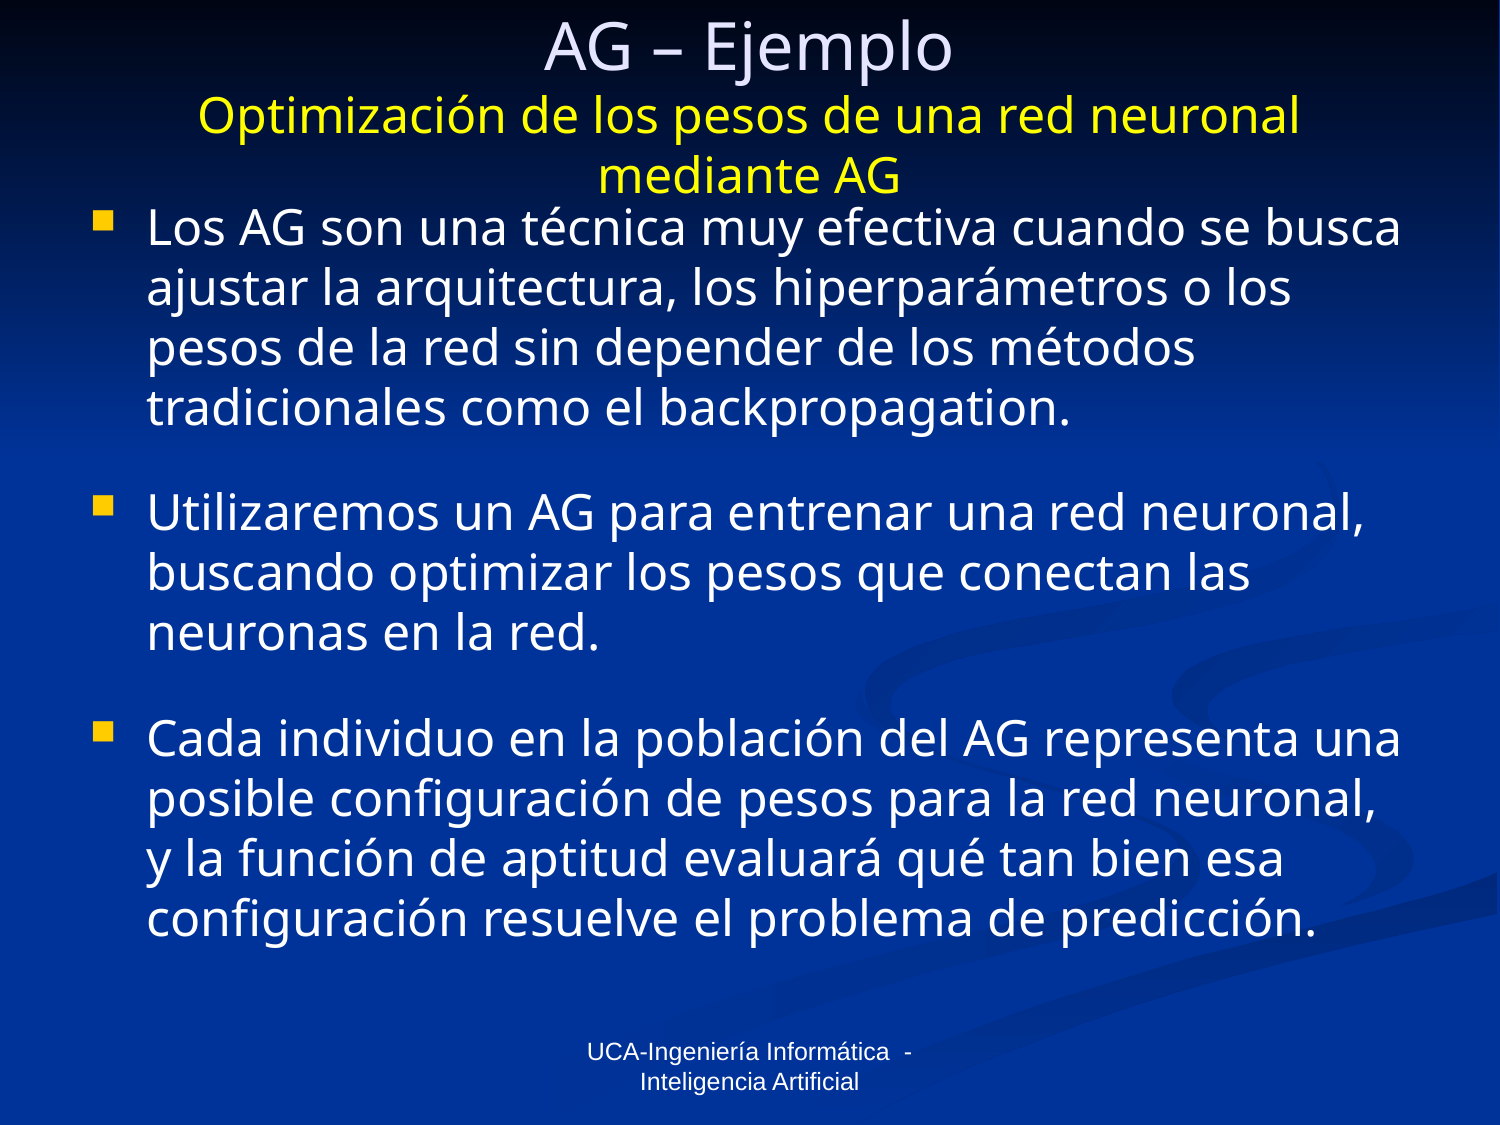

# AG – Ejemplo Optimización de los pesos de una red neuronal mediante AG
Los AG son una técnica muy efectiva cuando se busca ajustar la arquitectura, los hiperparámetros o los pesos de la red sin depender de los métodos tradicionales como el backpropagation.
Utilizaremos un AG para entrenar una red neuronal, buscando optimizar los pesos que conectan las neuronas en la red.
Cada individuo en la población del AG representa una posible configuración de pesos para la red neuronal, y la función de aptitud evaluará qué tan bien esa configuración resuelve el problema de predicción.
UCA-Ingeniería Informática - Inteligencia Artificial